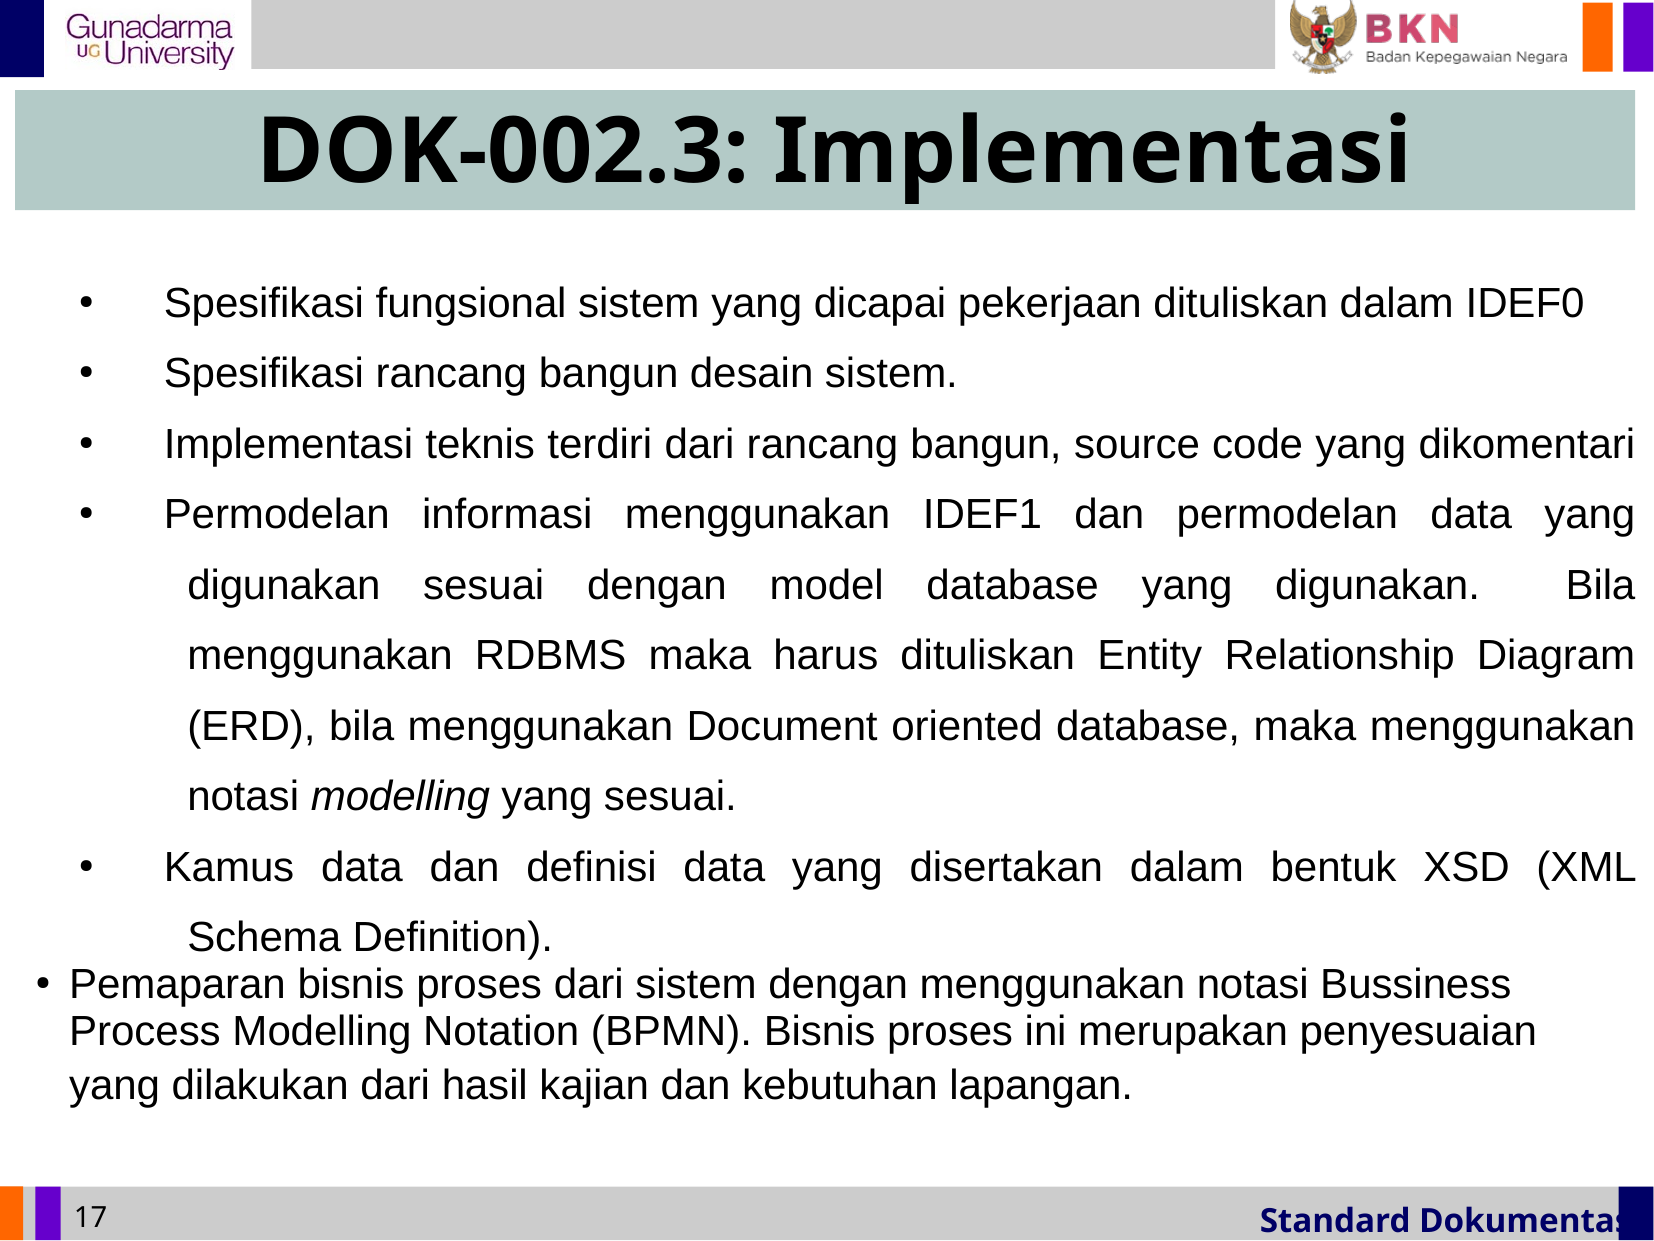

# DOK-002.3: Implementasi
Spesifikasi fungsional sistem yang dicapai pekerjaan dituliskan dalam IDEF0
Spesifikasi rancang bangun desain sistem.
Implementasi teknis terdiri dari rancang bangun, source code yang dikomentari
Permodelan informasi menggunakan IDEF1 dan permodelan data yang digunakan sesuai dengan model database yang digunakan. Bila menggunakan RDBMS maka harus dituliskan Entity Relationship Diagram (ERD), bila menggunakan Document oriented database, maka menggunakan notasi modelling yang sesuai.
Kamus data dan definisi data yang disertakan dalam bentuk XSD (XML Schema Definition).
Pemaparan bisnis proses dari sistem dengan menggunakan notasi Bussiness Process Modelling Notation (BPMN). Bisnis proses ini merupakan penyesuaian yang dilakukan dari hasil kajian dan kebutuhan lapangan.